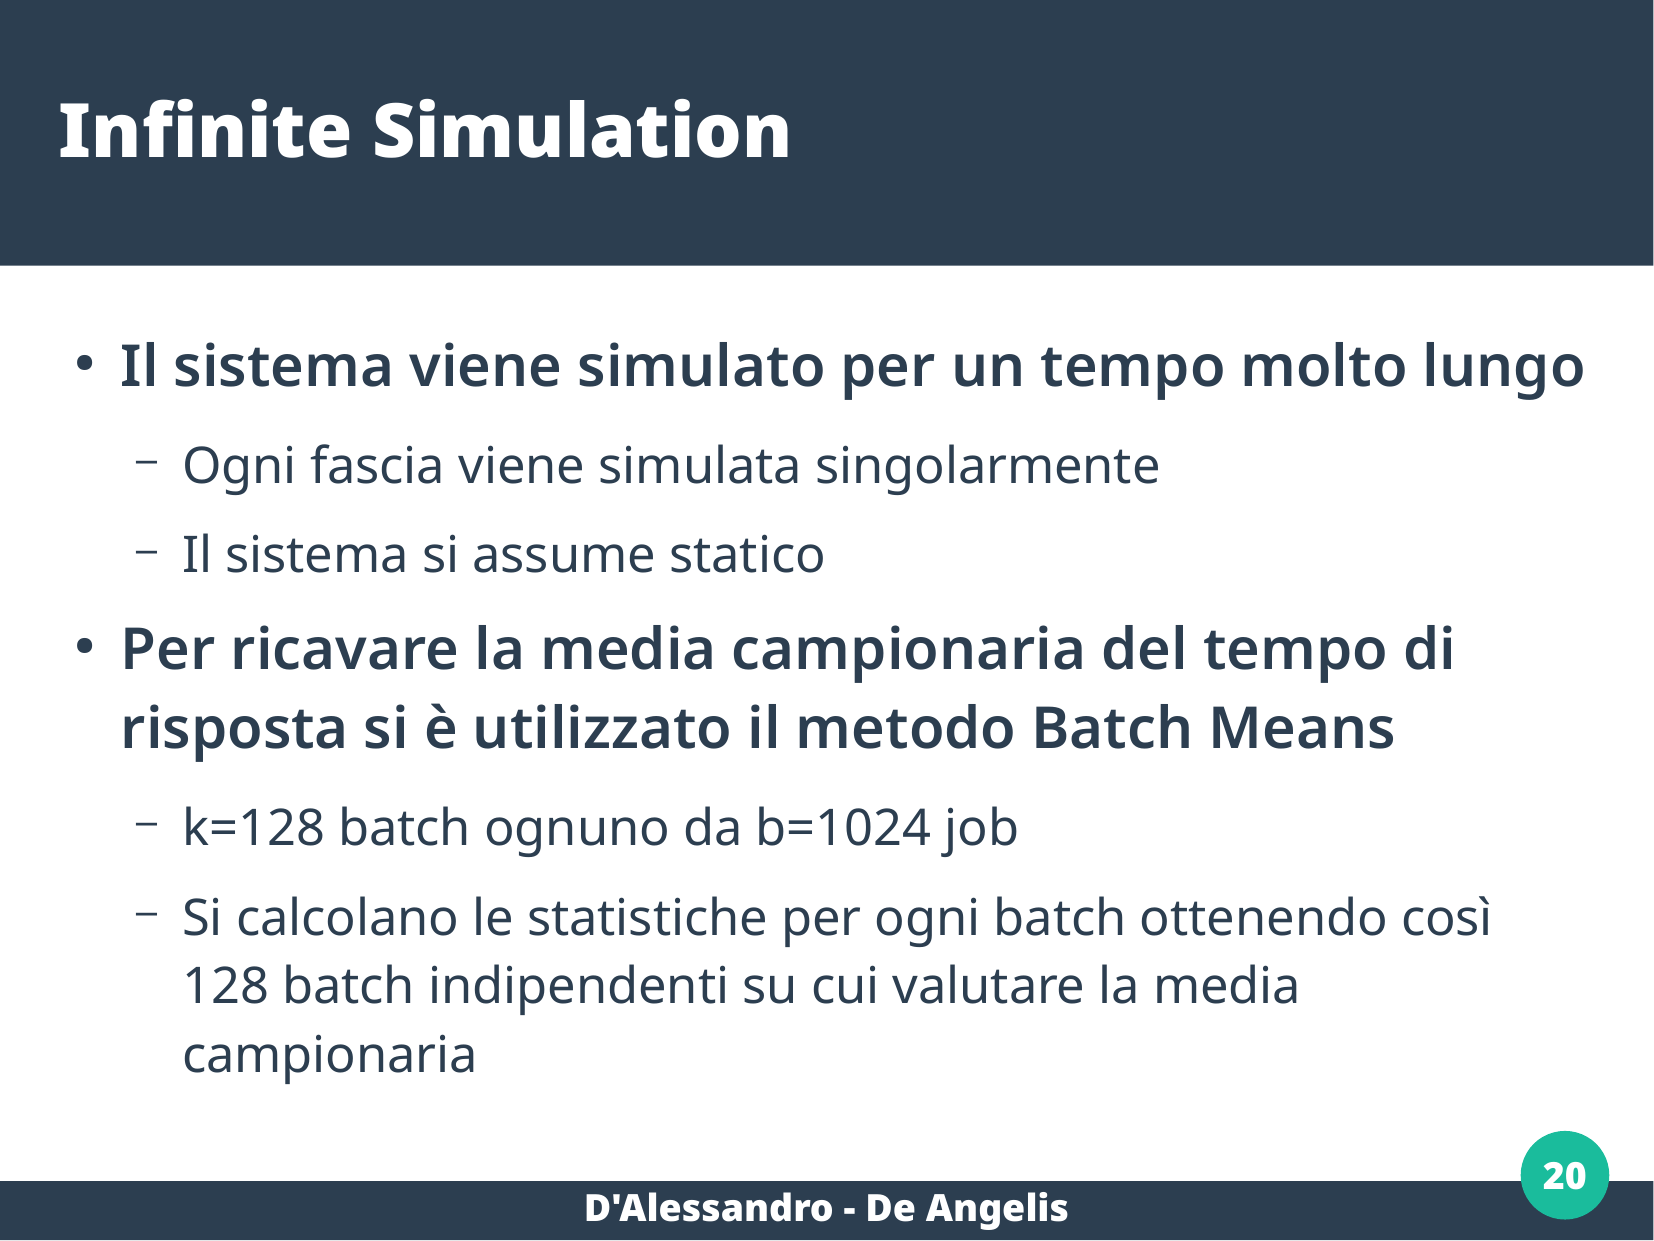

# Infinite Simulation
Il sistema viene simulato per un tempo molto lungo
Ogni fascia viene simulata singolarmente
Il sistema si assume statico
Per ricavare la media campionaria del tempo di risposta si è utilizzato il metodo Batch Means
k=128 batch ognuno da b=1024 job
Si calcolano le statistiche per ogni batch ottenendo così 128 batch indipendenti su cui valutare la media campionaria
20
D'Alessandro - De Angelis